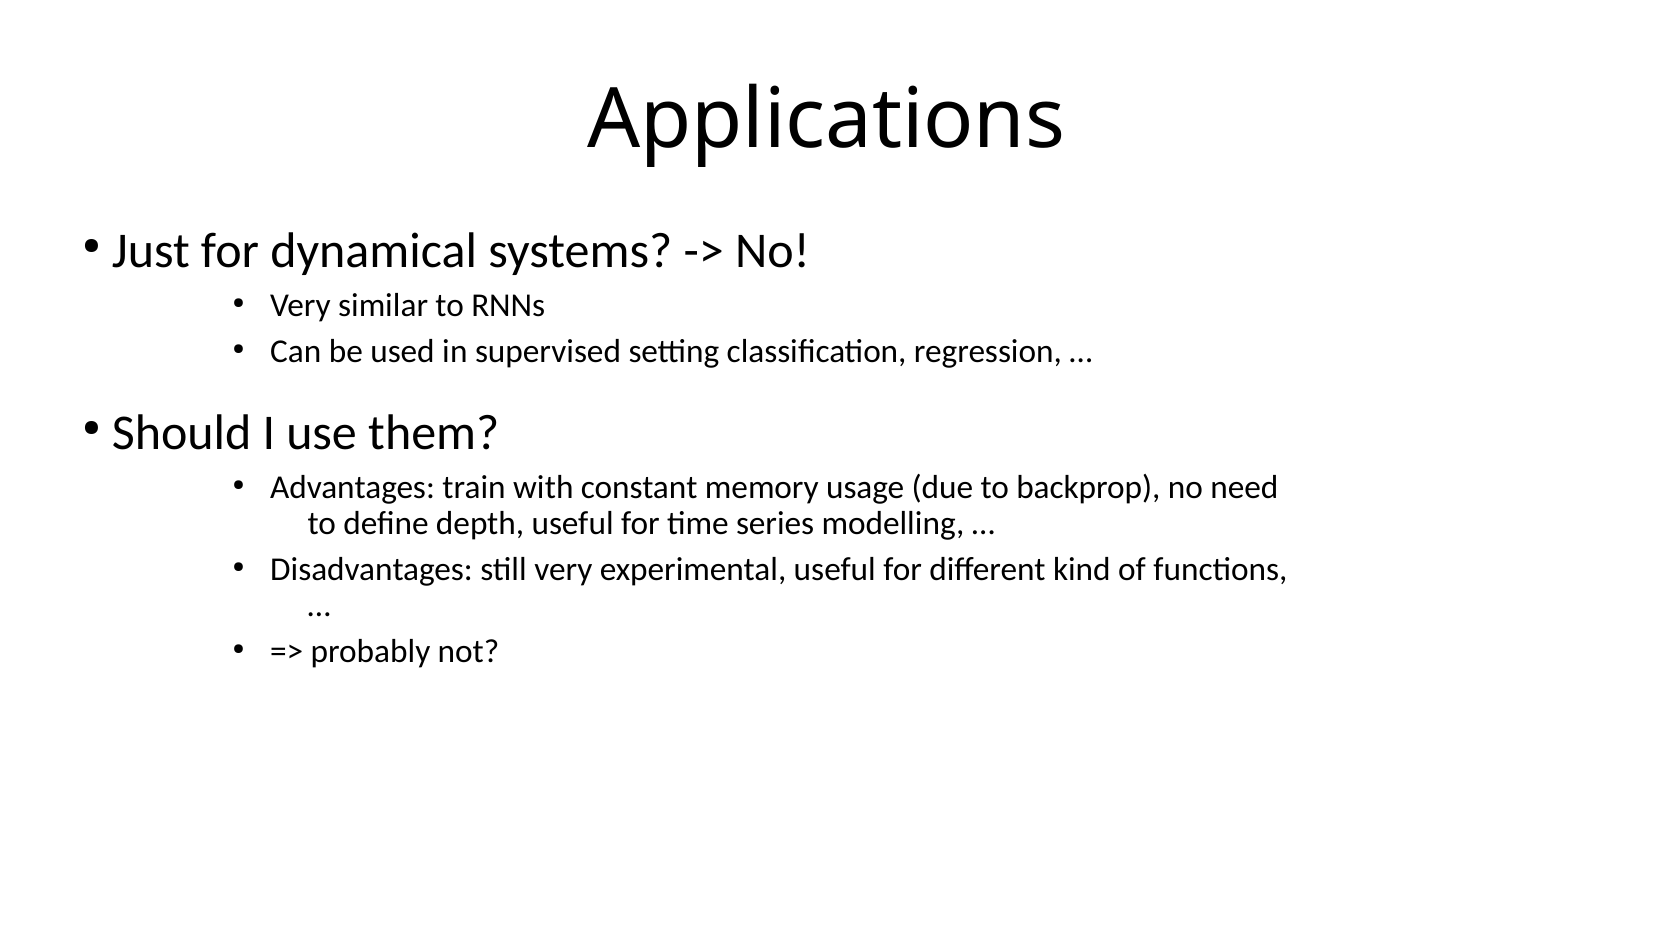

# Applications
 Just for dynamical systems? -> No!
Very similar to RNNs
Can be used in supervised setting classification, regression, …
 Should I use them?
Advantages: train with constant memory usage (due to backprop), no need to define depth, useful for time series modelling, …
Disadvantages: still very experimental, useful for different kind of functions, …
=> probably not?